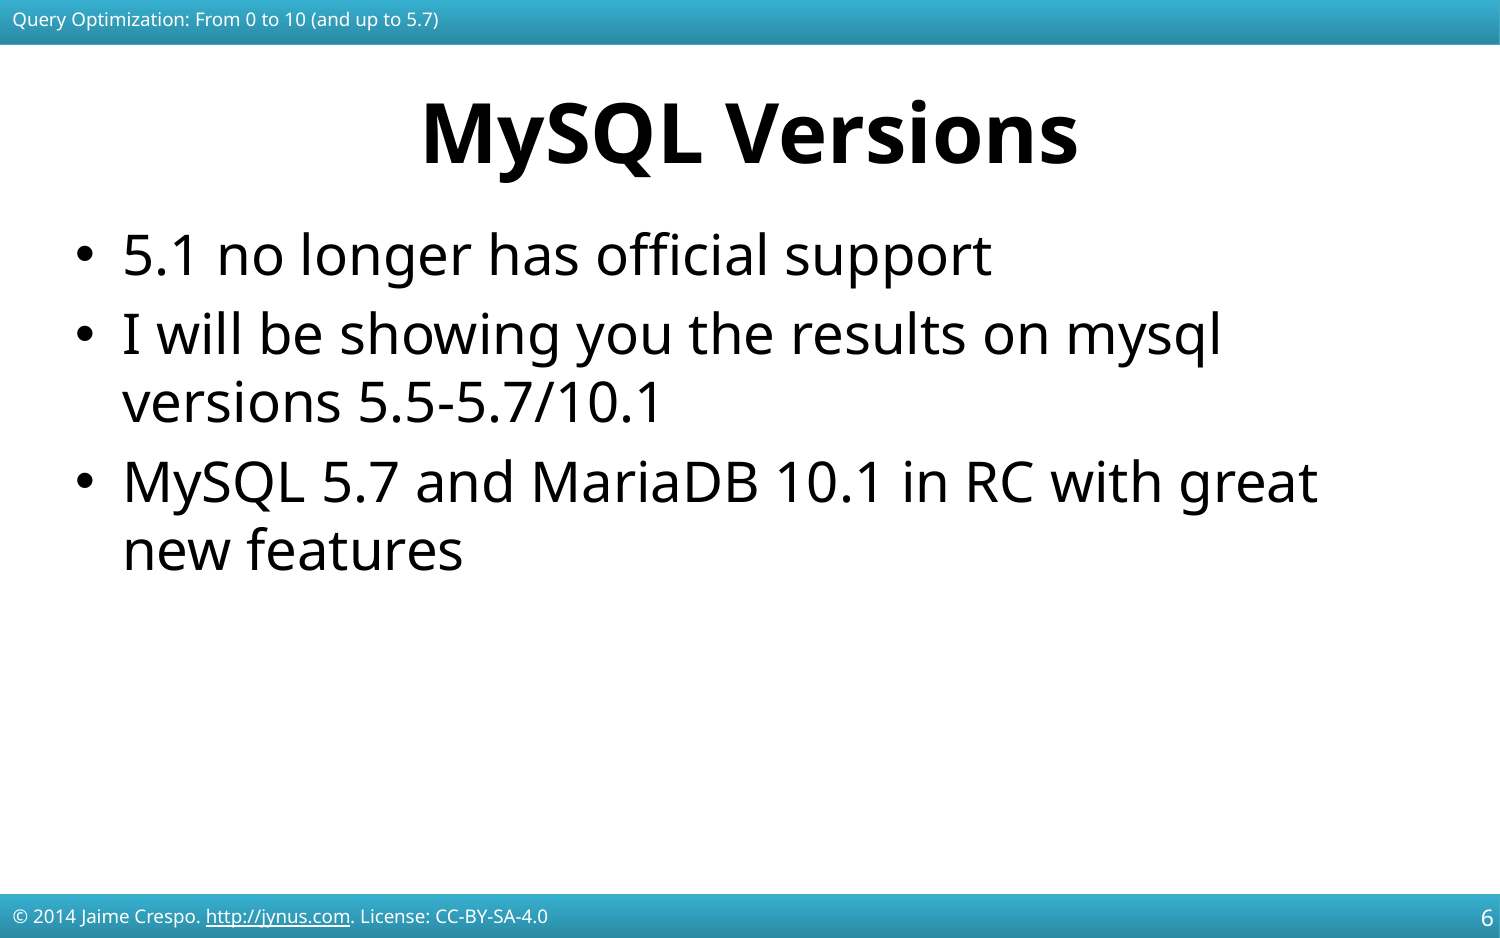

# MySQL Versions
5.1 no longer has official support
I will be showing you the results on mysql versions 5.5-5.7/10.1
MySQL 5.7 and MariaDB 10.1 in RC with great new features